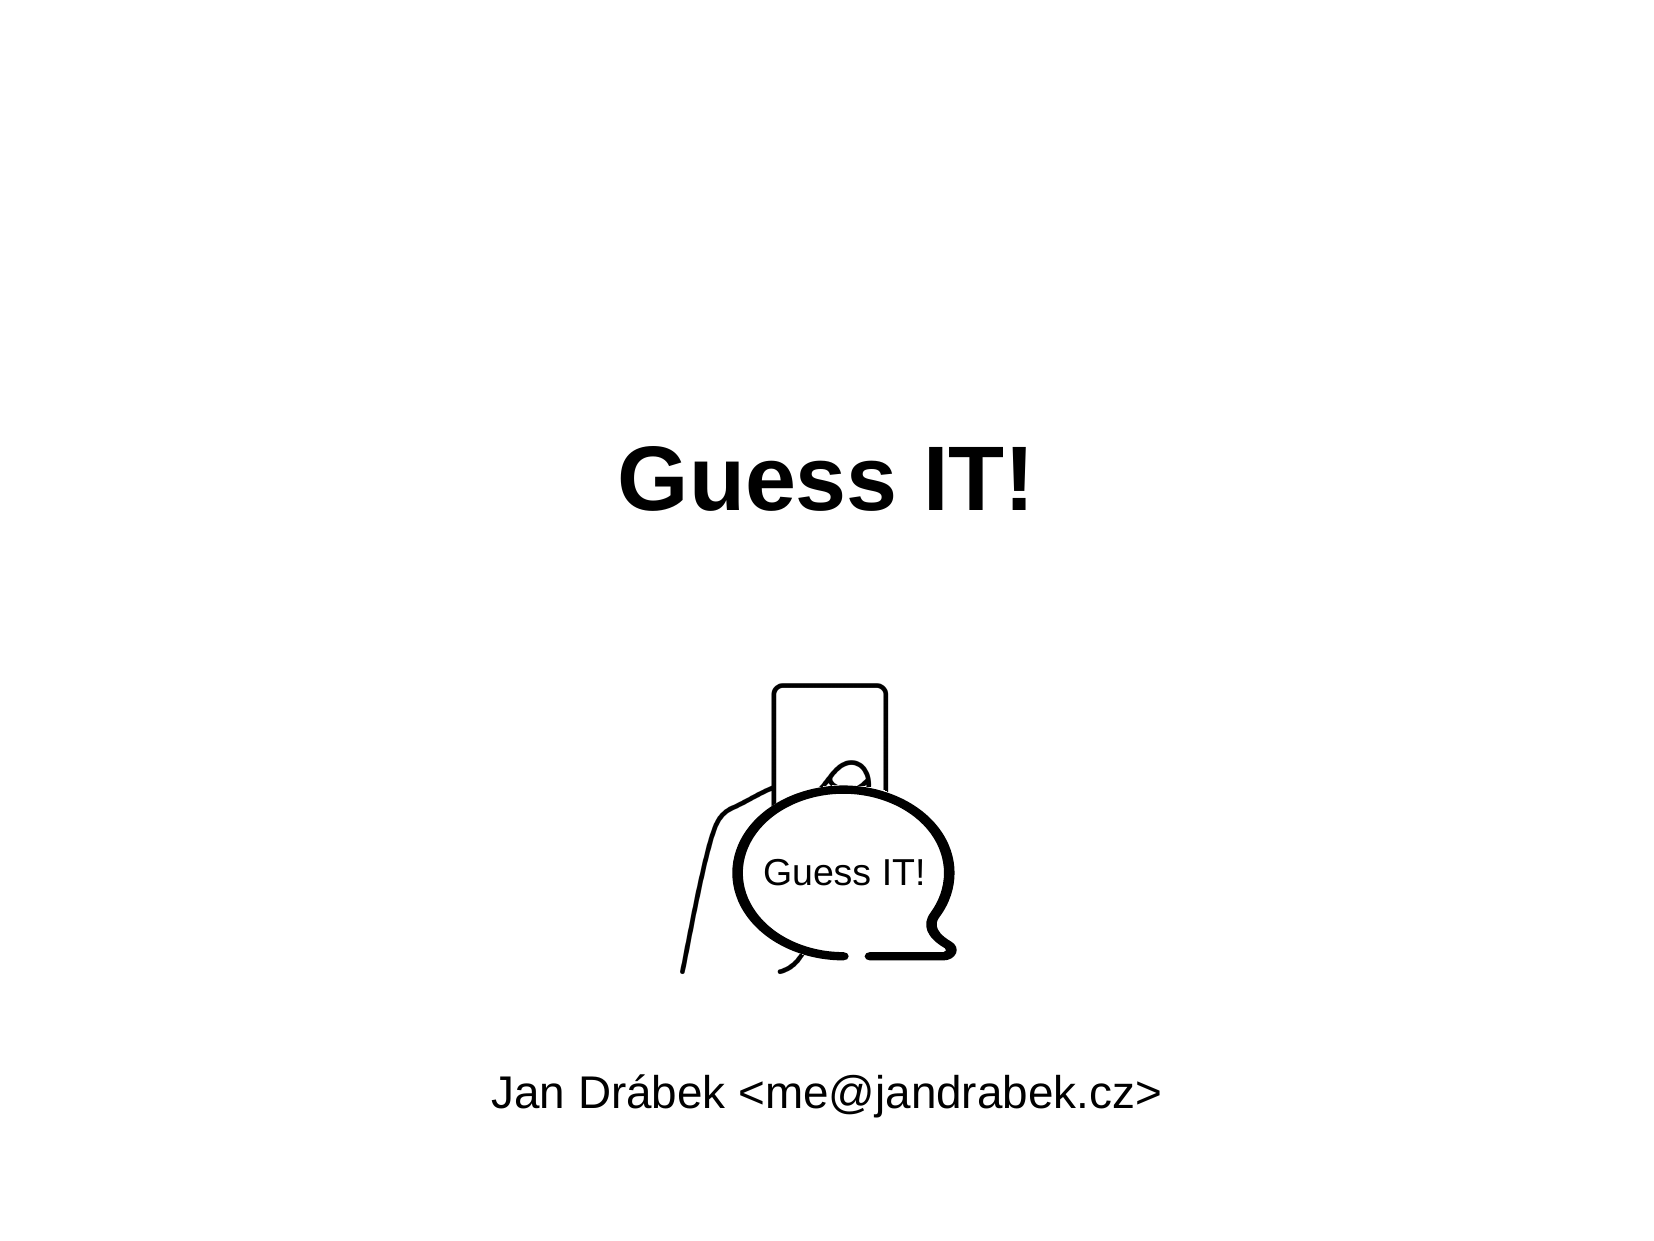

# Guess IT!
Guess IT!
Jan Drábek <me@jandrabek.cz>